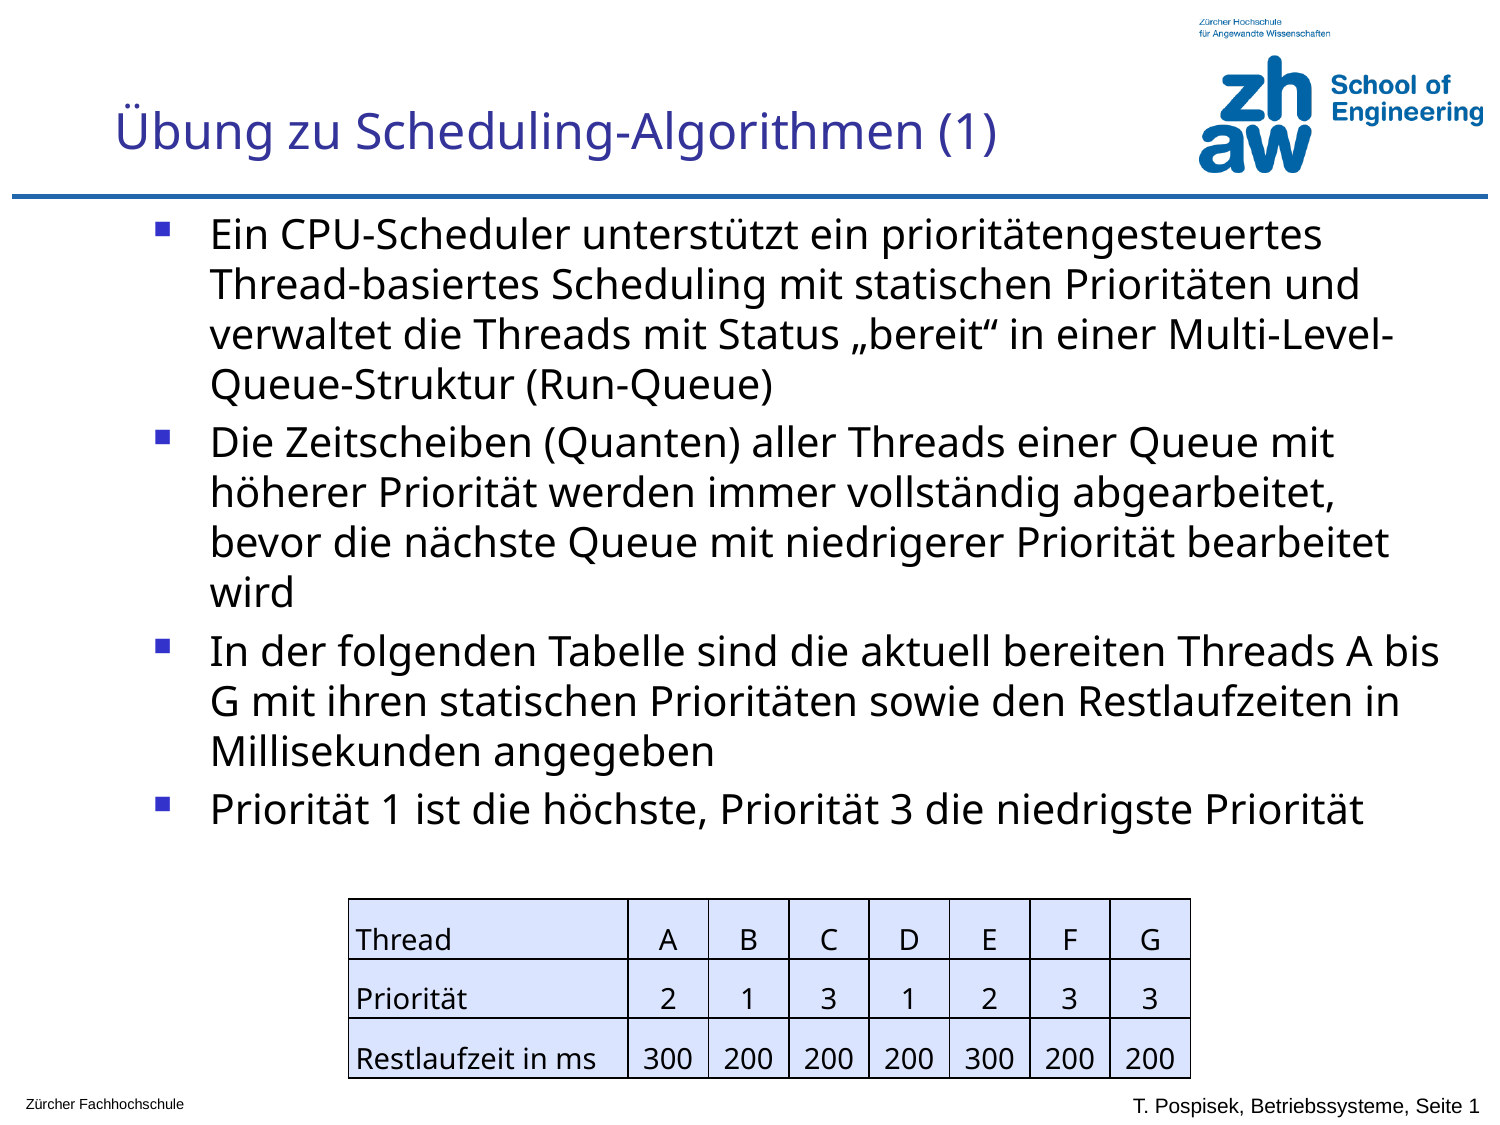

Übung zu Scheduling-Algorithmen (1)
# Ein CPU-Scheduler unterstützt ein prioritätengesteuertes Thread-basiertes Scheduling mit statischen Prioritäten und verwaltet die Threads mit Status „bereit“ in einer Multi-Level-Queue-Struktur (Run-Queue)
Die Zeitscheiben (Quanten) aller Threads einer Queue mit höherer Priorität werden immer vollständig abgearbeitet, bevor die nächste Queue mit niedrigerer Priorität bearbeitet wird
In der folgenden Tabelle sind die aktuell bereiten Threads A bis G mit ihren statischen Prioritäten sowie den Restlaufzeiten in Millisekunden angegeben
Priorität 1 ist die höchste, Priorität 3 die niedrigste Priorität
| Thread | A | B | C | D | E | F | G |
| --- | --- | --- | --- | --- | --- | --- | --- |
| Priorität | 2 | 1 | 3 | 1 | 2 | 3 | 3 |
| Restlaufzeit in ms | 300 | 200 | 200 | 200 | 300 | 200 | 200 |